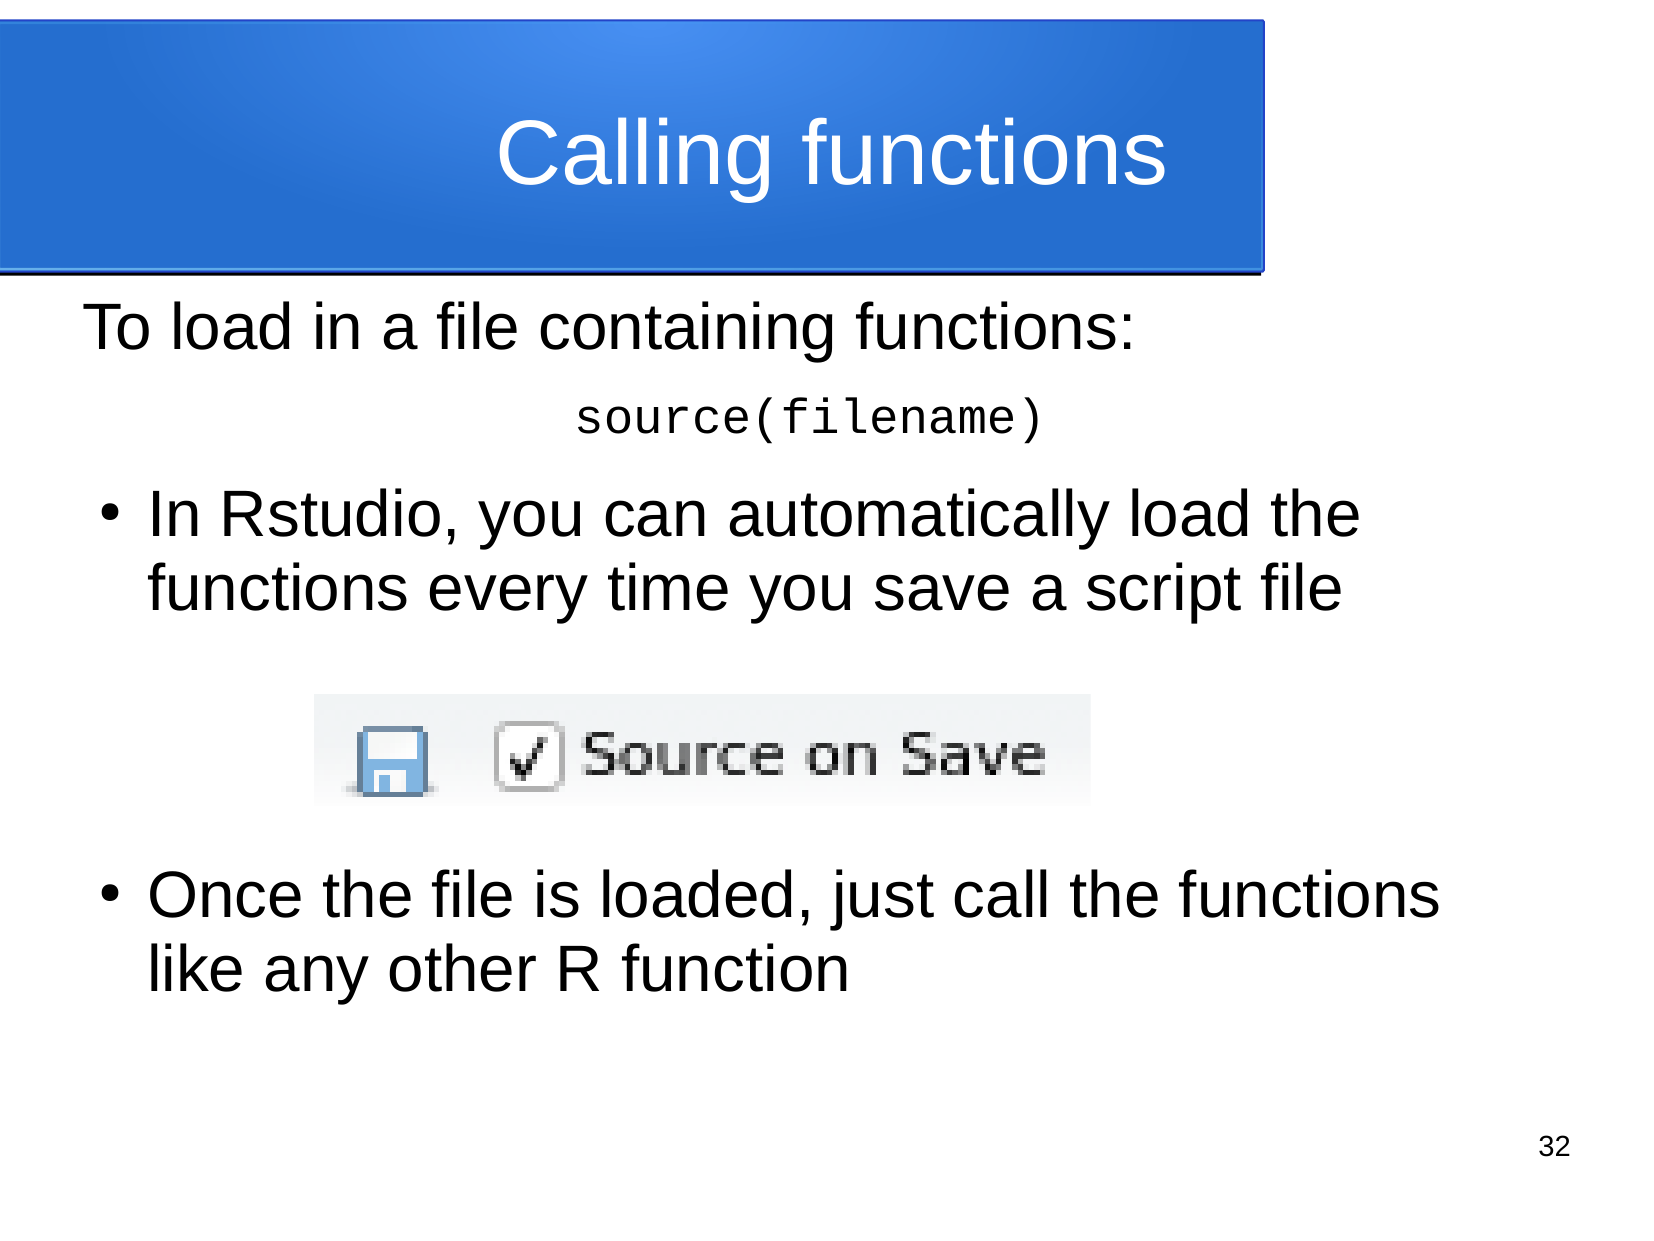

# Calling functions
To load in a file containing functions:
source(filename)
In Rstudio, you can automatically load the functions every time you save a script file
Once the file is loaded, just call the functions like any other R function
32